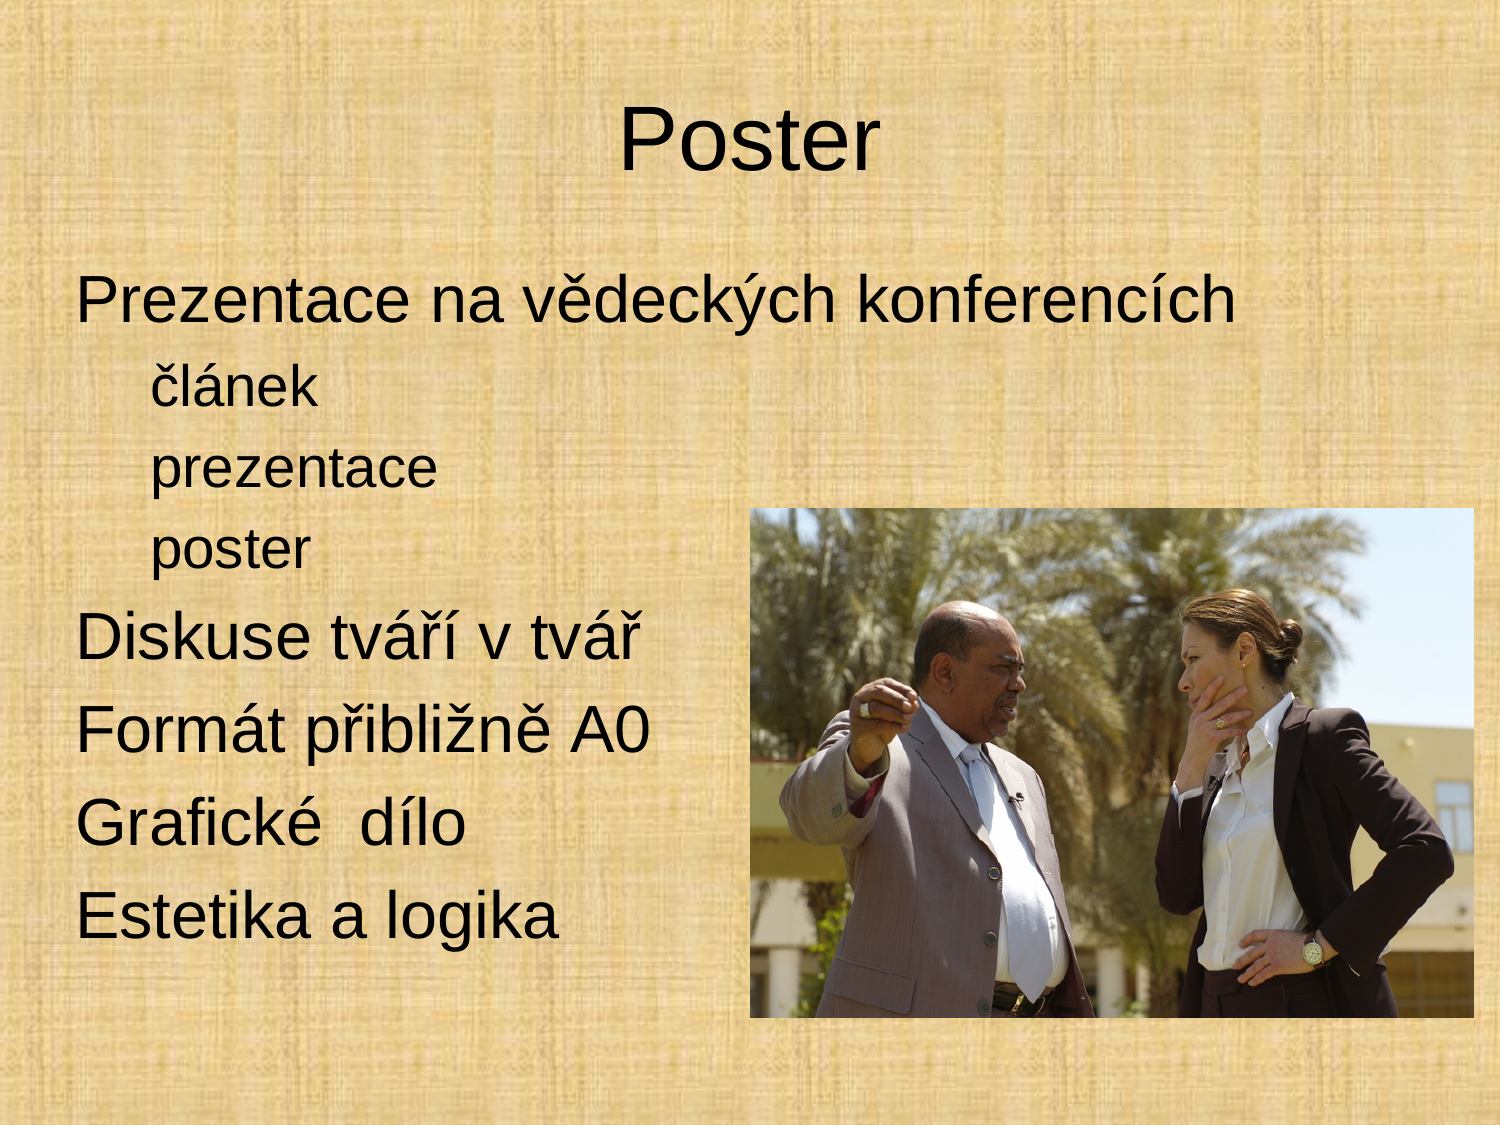

# Poster
Prezentace na vědeckých konferencích
článek
prezentace
poster
Diskuse tváří v tvář
Formát přibližně A0
Grafické dílo
Estetika a logika